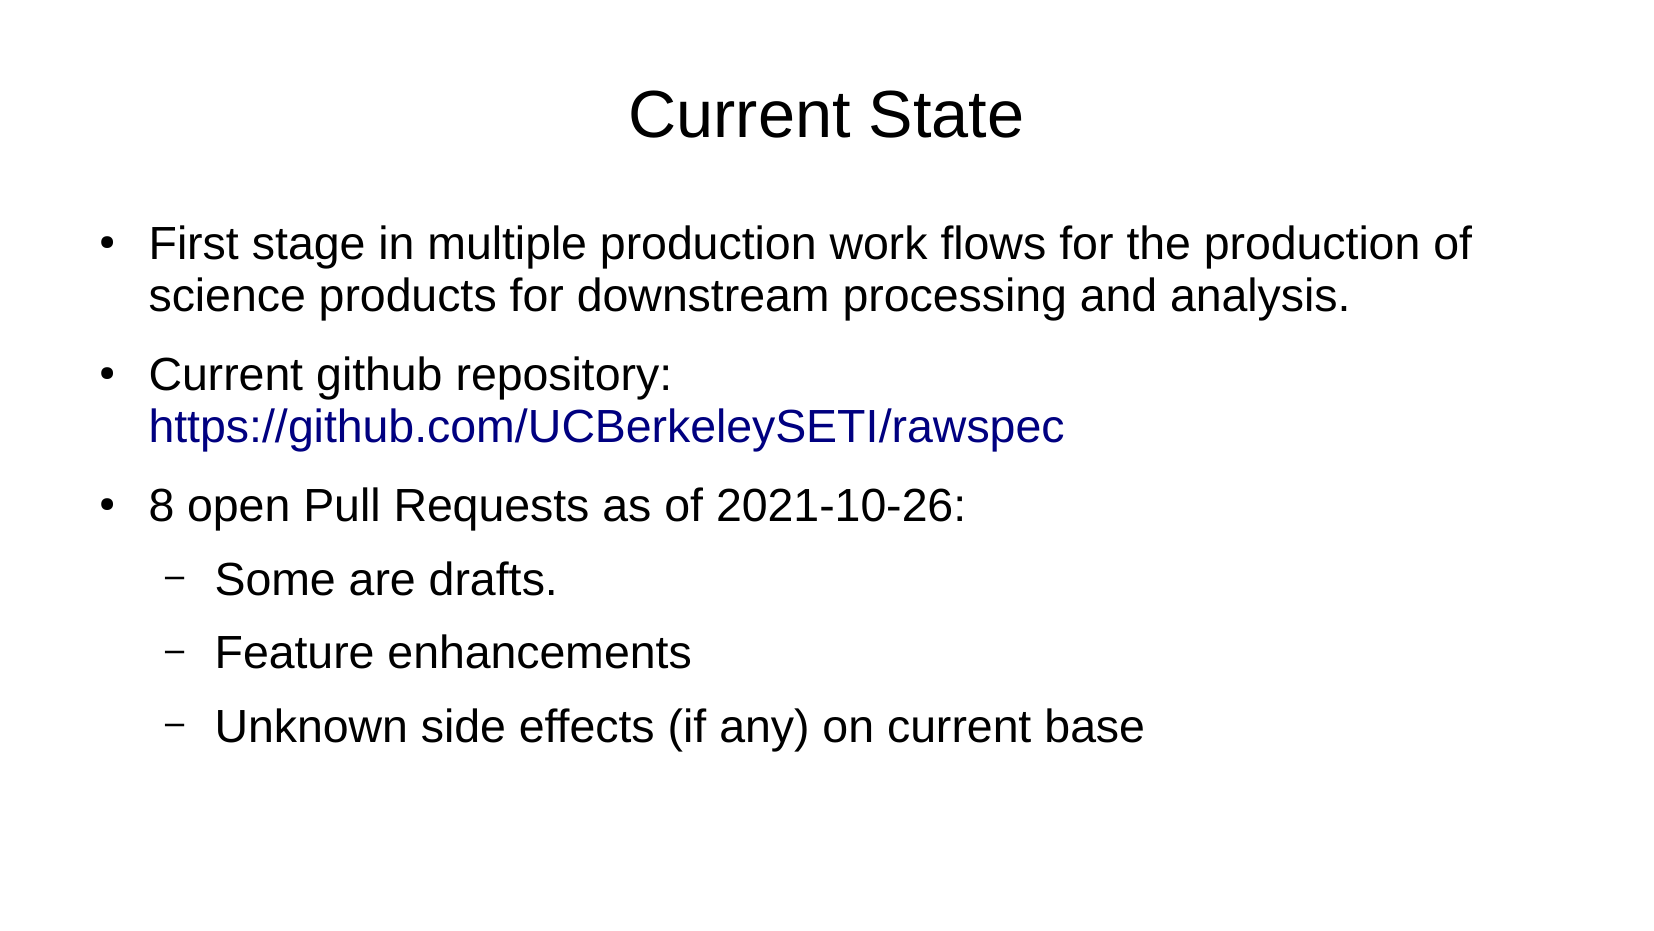

# Current State
First stage in multiple production work flows for the production of science products for downstream processing and analysis.
Current github repository: https://github.com/UCBerkeleySETI/rawspec
8 open Pull Requests as of 2021-10-26:
Some are drafts.
Feature enhancements
Unknown side effects (if any) on current base